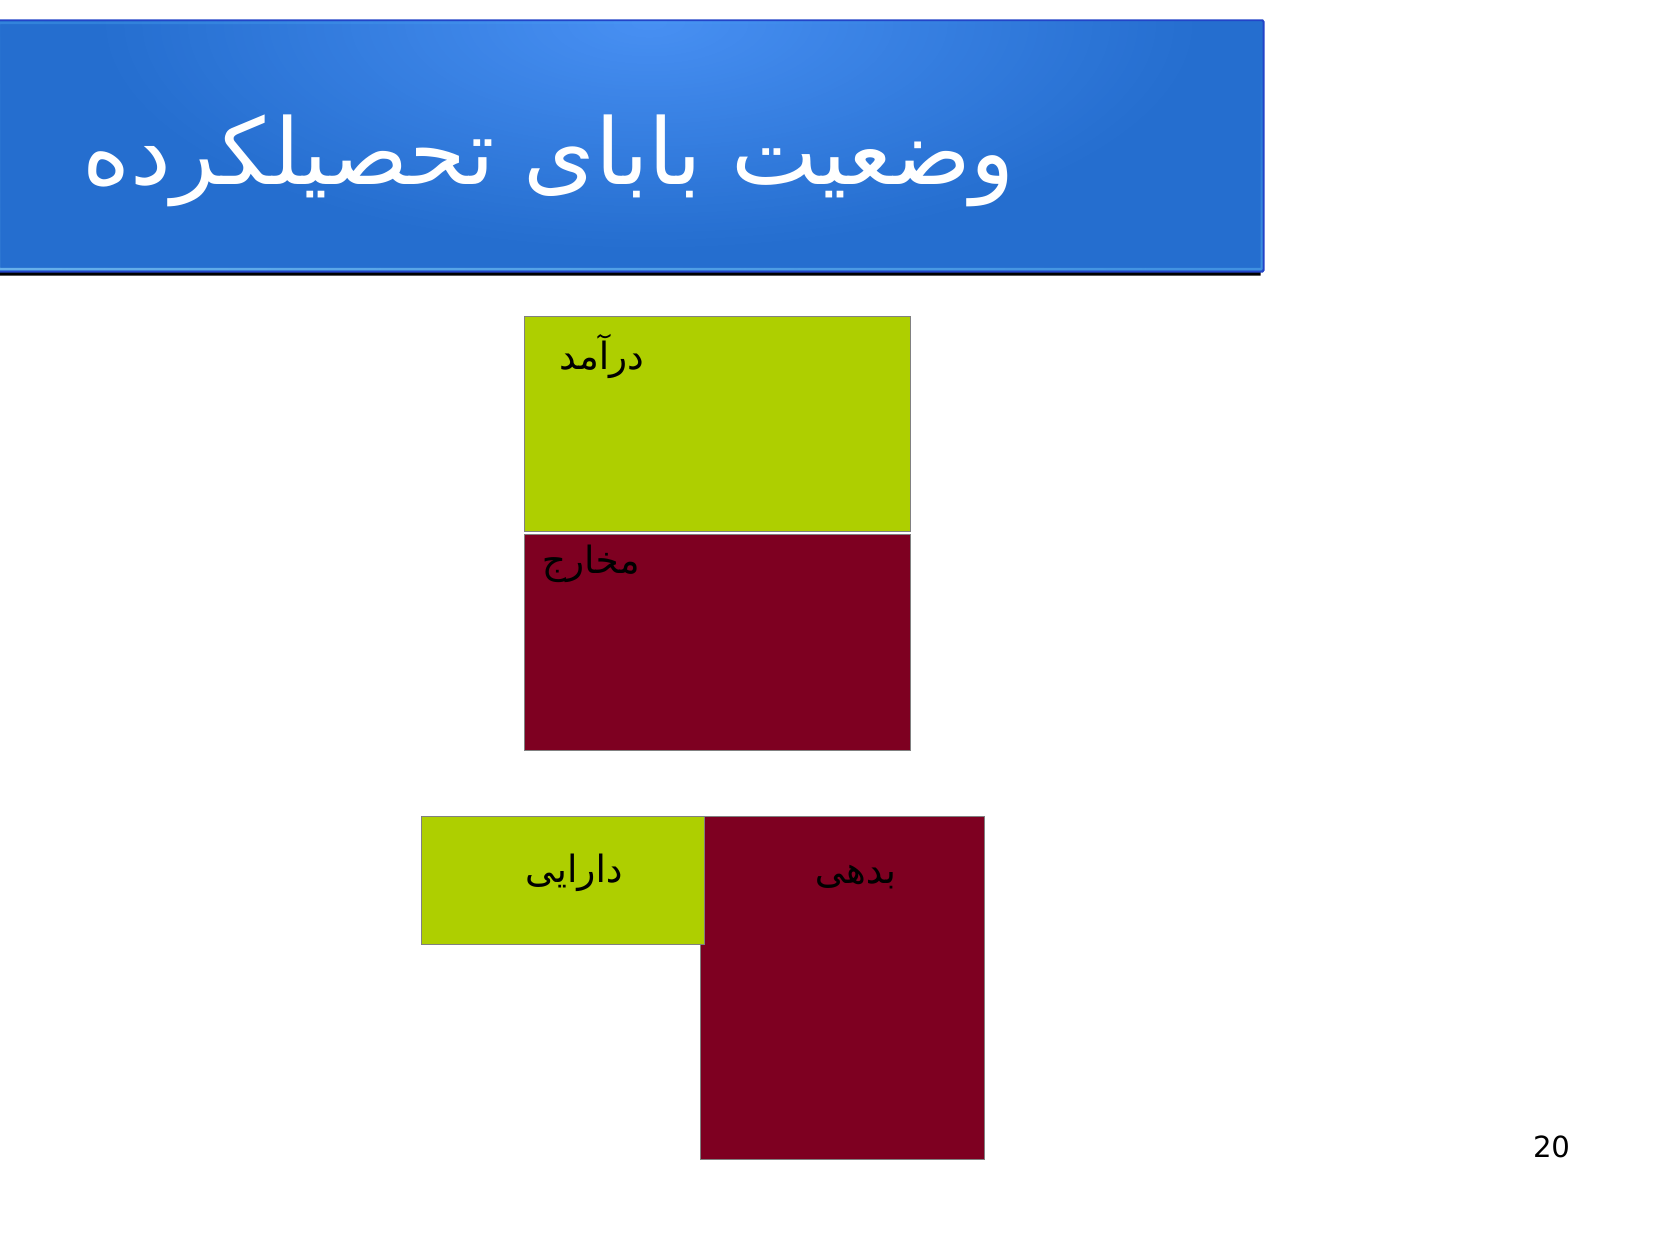

# وضعیت بابای تحصیلکرده
درآمد
مخارج
دارایی
بدهی
20